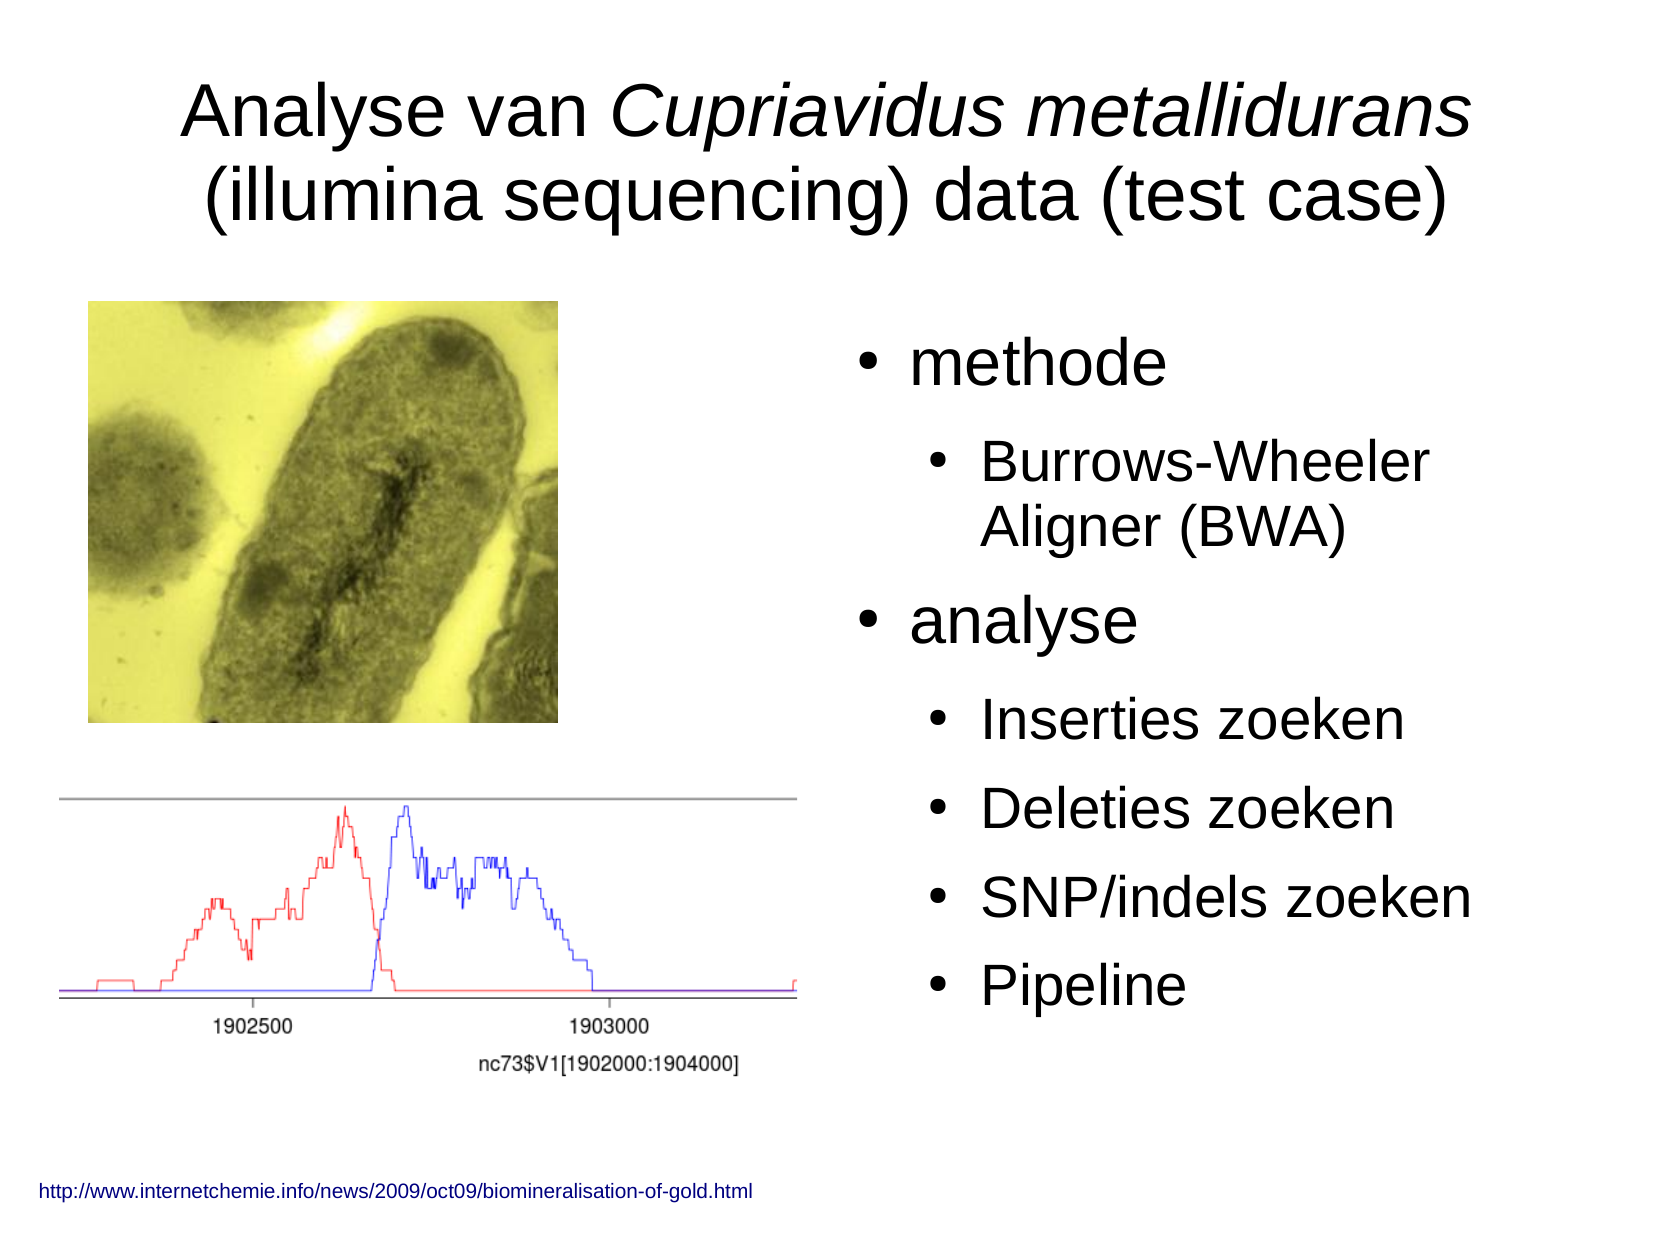

# Analyse van Cupriavidus metallidurans (illumina sequencing) data (test case)
methode
Burrows-Wheeler Aligner (BWA)
analyse
Inserties zoeken
Deleties zoeken
SNP/indels zoeken
Pipeline
http://www.internetchemie.info/news/2009/oct09/biomineralisation-of-gold.html